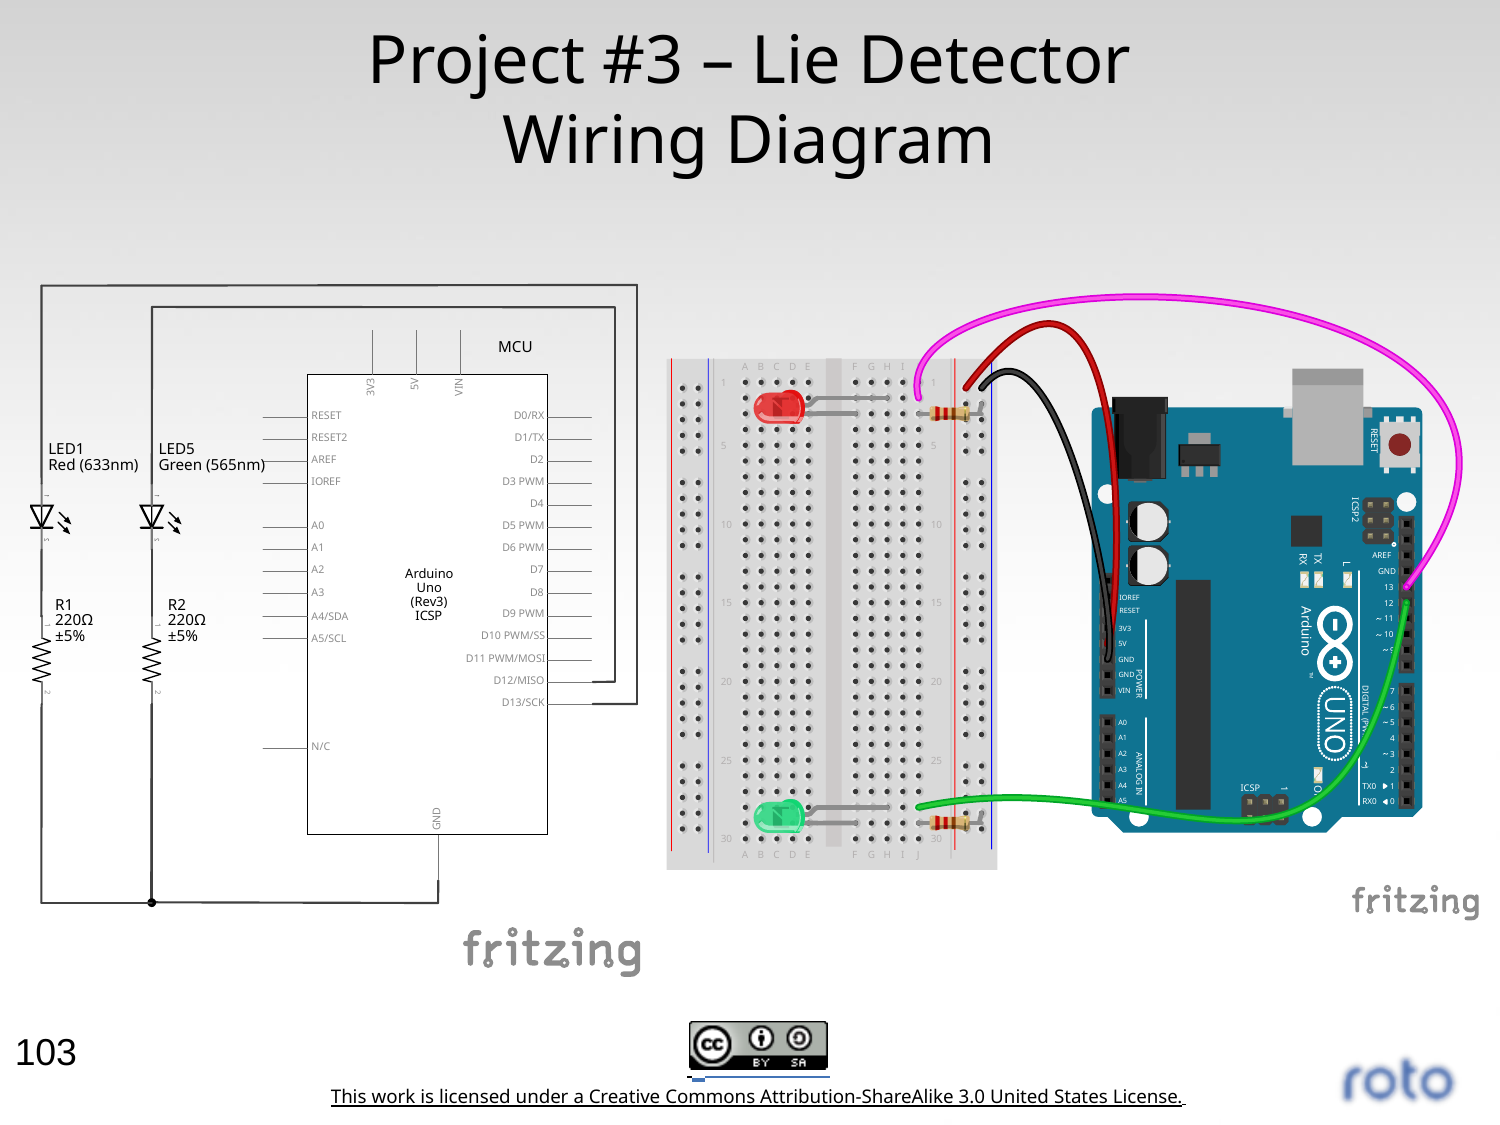

# Project #3 – Lie Detector Wiring Diagram